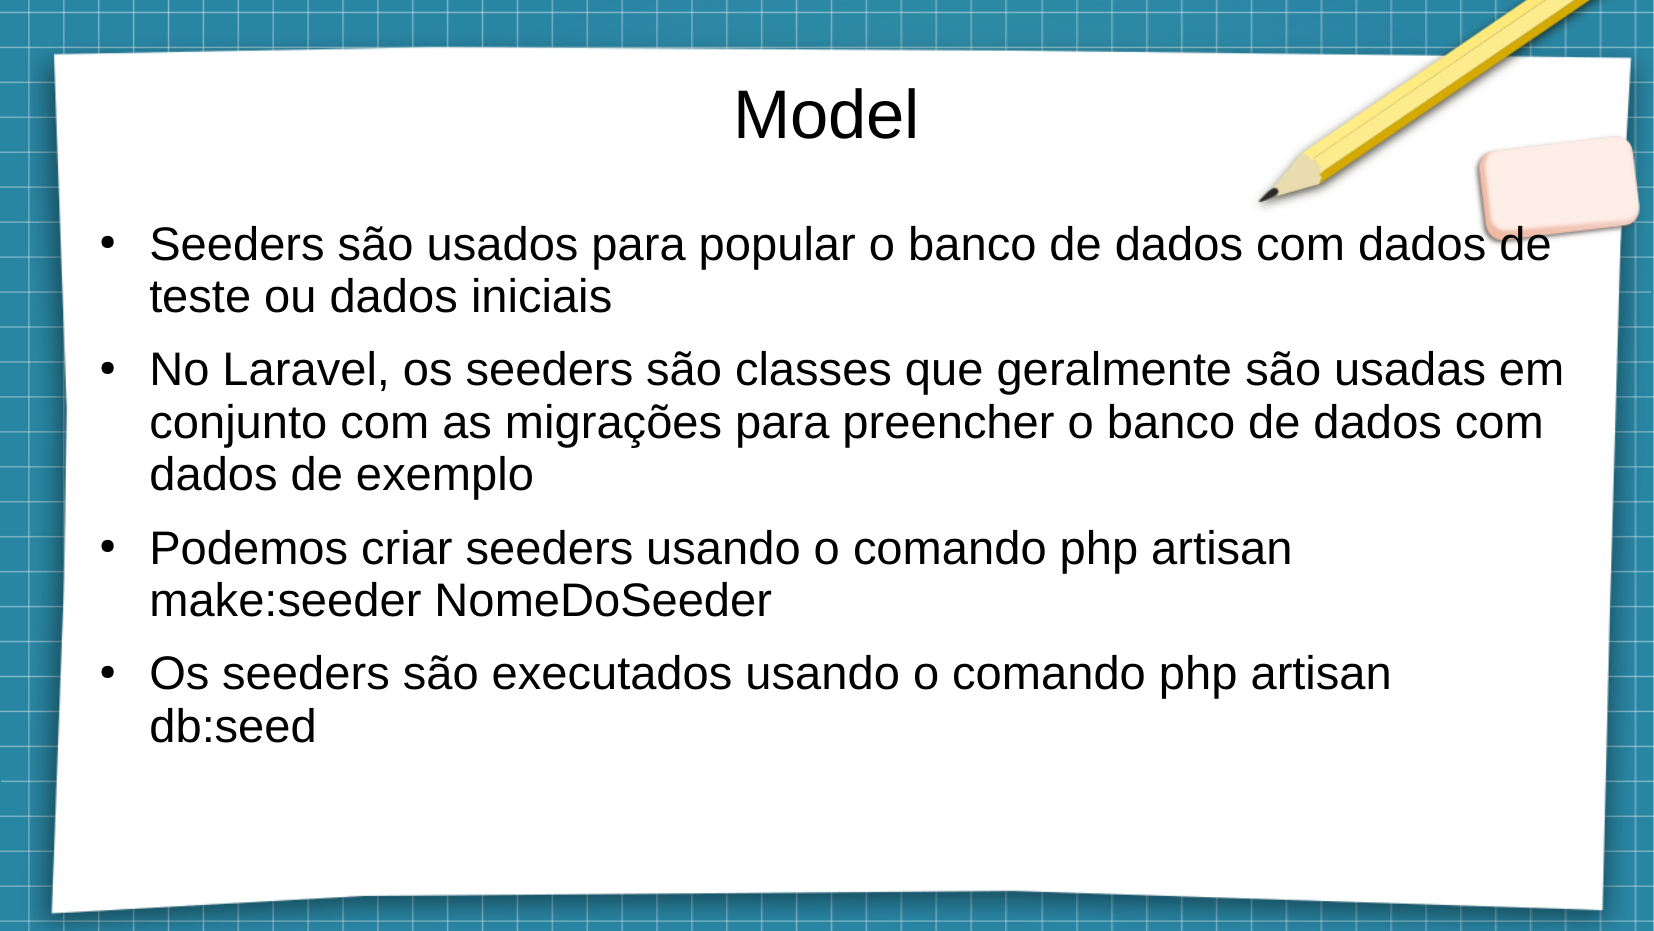

# Model
Seeders são usados para popular o banco de dados com dados de teste ou dados iniciais
No Laravel, os seeders são classes que geralmente são usadas em conjunto com as migrações para preencher o banco de dados com dados de exemplo
Podemos criar seeders usando o comando php artisan make:seeder NomeDoSeeder
Os seeders são executados usando o comando php artisan db:seed